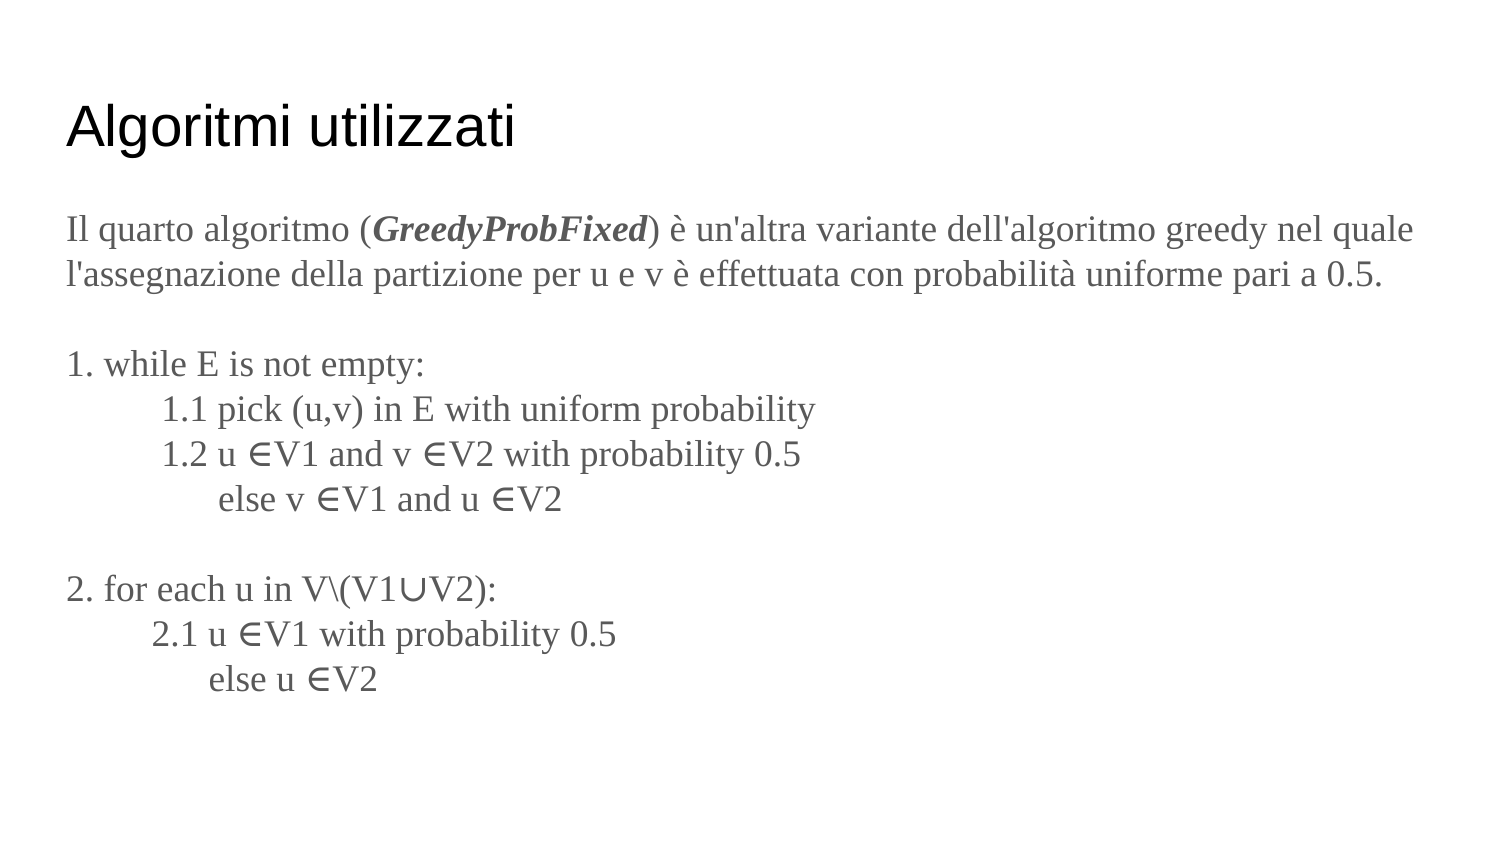

# Algoritmi utilizzati
Il quarto algoritmo (GreedyProbFixed) è un'altra variante dell'algoritmo greedy nel quale l'assegnazione della partizione per u e v è effettuata con probabilità uniforme pari a 0.5.
1. while E is not empty:
 1.1 pick (u,v) in E with uniform probability
 1.2 u ∈V1 and v ∈V2 with probability 0.5
 else v ∈V1 and u ∈V2
2. for each u in V\(V1∪V2):
 2.1 u ∈V1 with probability 0.5
 else u ∈V2